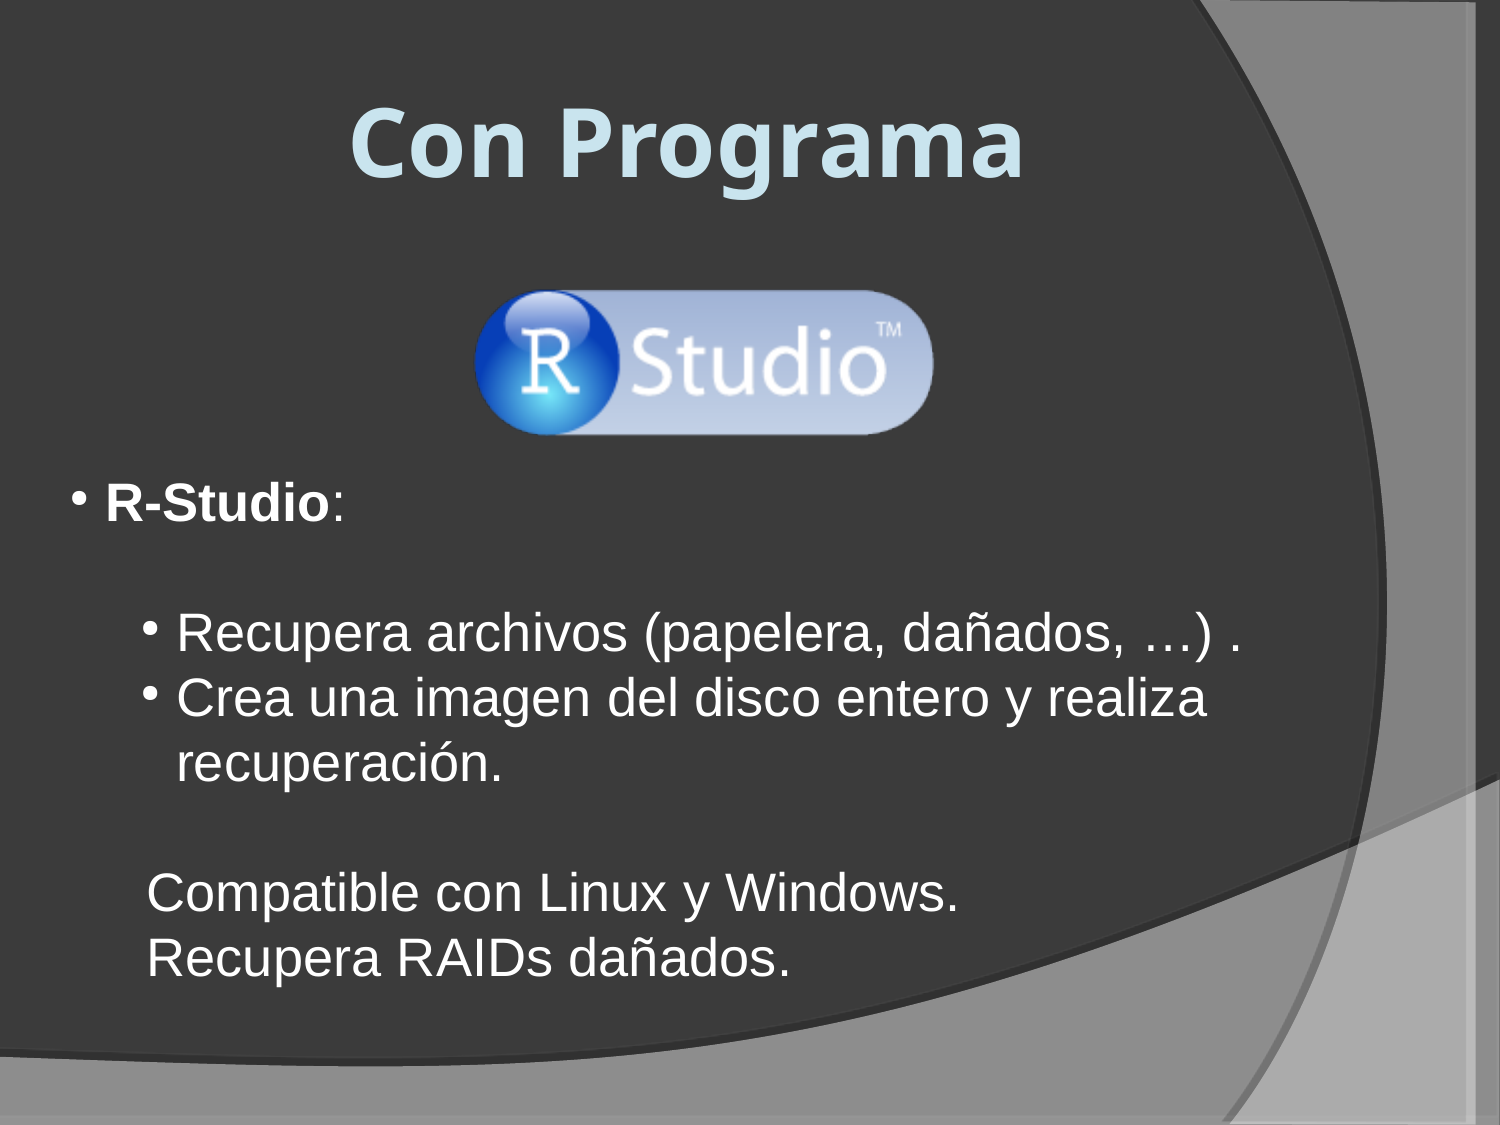

Con Programa
R-Studio:
Recupera archivos (papelera, dañados, …) .
Crea una imagen del disco entero y realiza
recuperación.
	 	Compatible con Linux y Windows.
		Recupera RAIDs dañados.